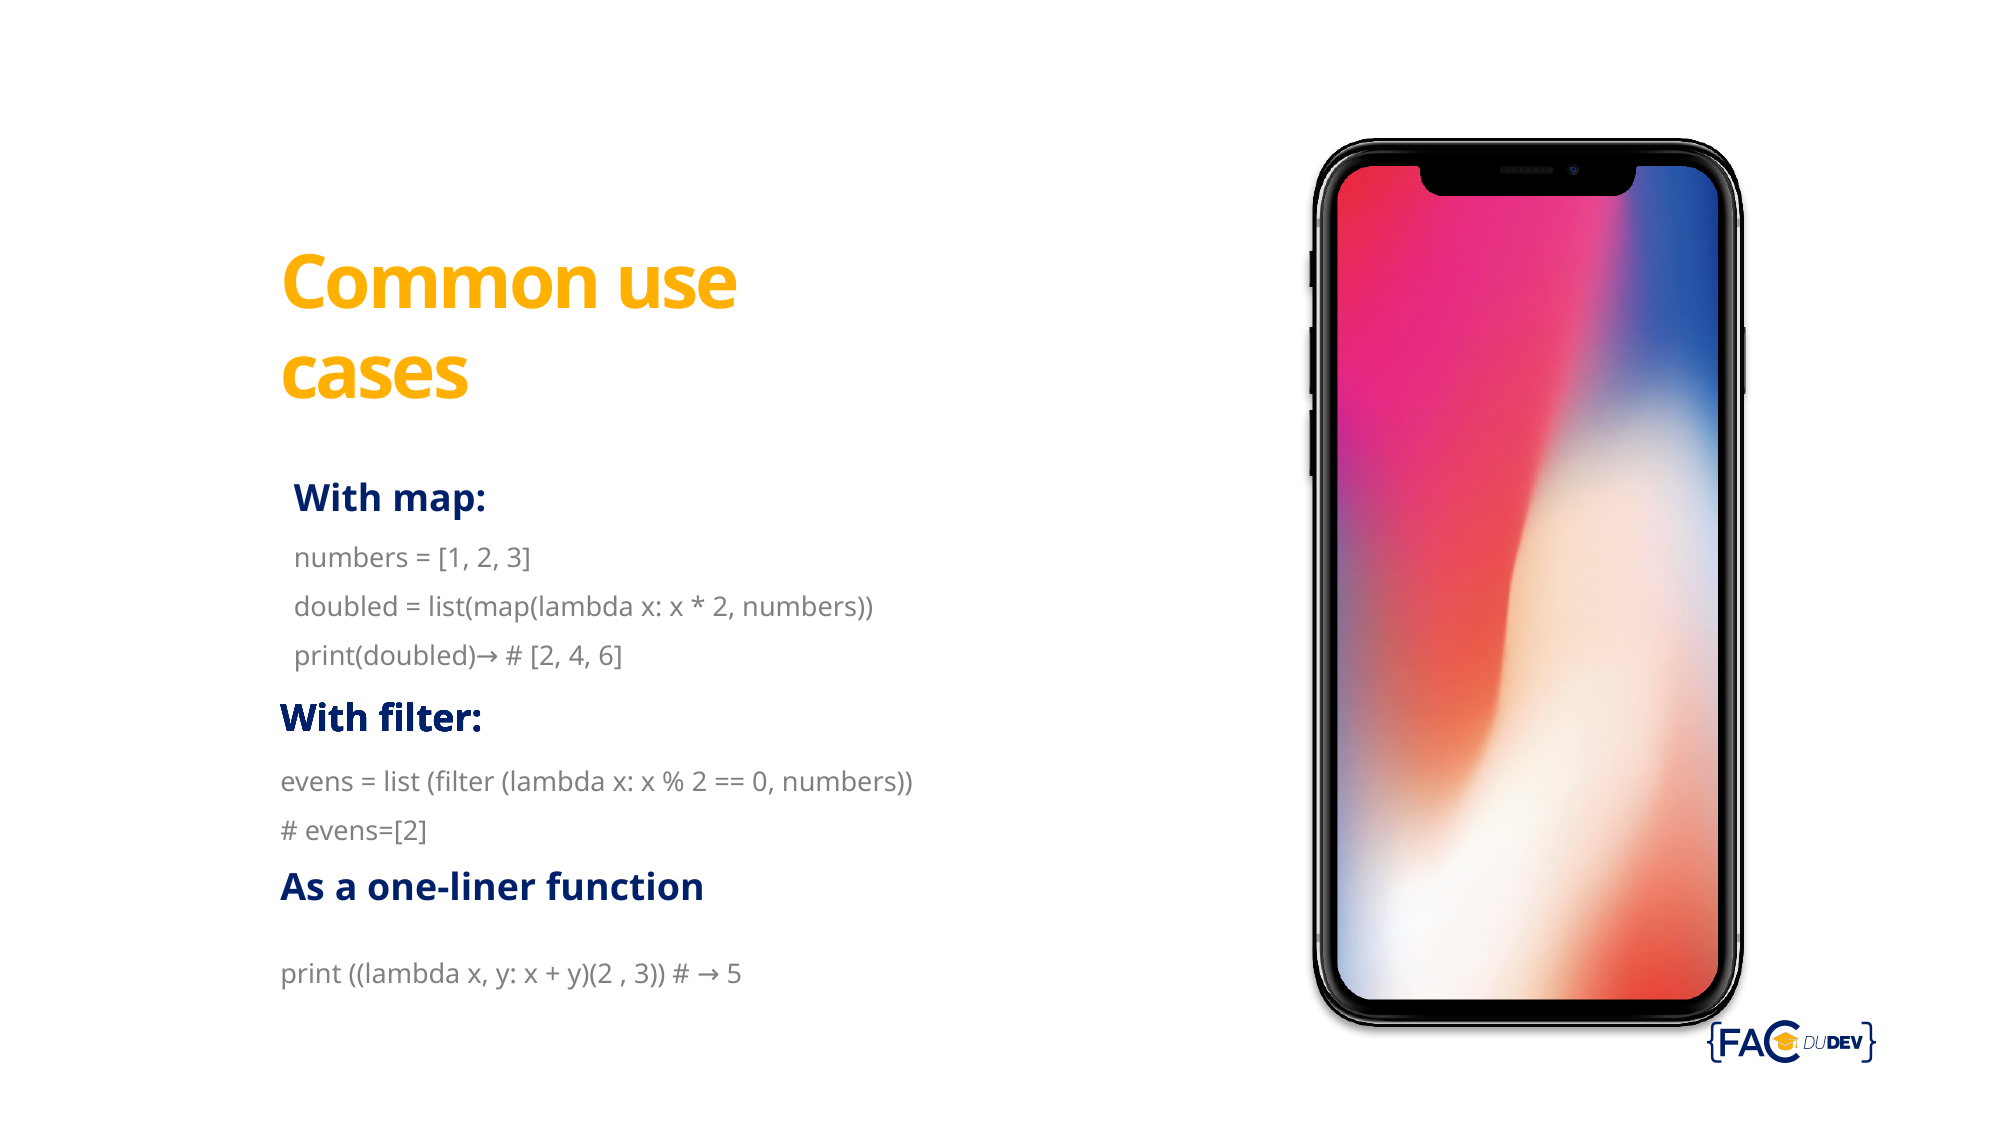

Common use cases
With map:
numbers = [1, 2, 3]
doubled = list(map(lambda x: x * 2, numbers))
print(doubled)→ # [2, 4, 6]
With filter:
With filter:
With filter:
With filter:
With filter:
With filter:
evens = list (filter (lambda x: x % 2 == 0, numbers))
# evens=[2]
print ((lambda x, y: x + y)(2 , 3)) # → 5
As a one-liner function